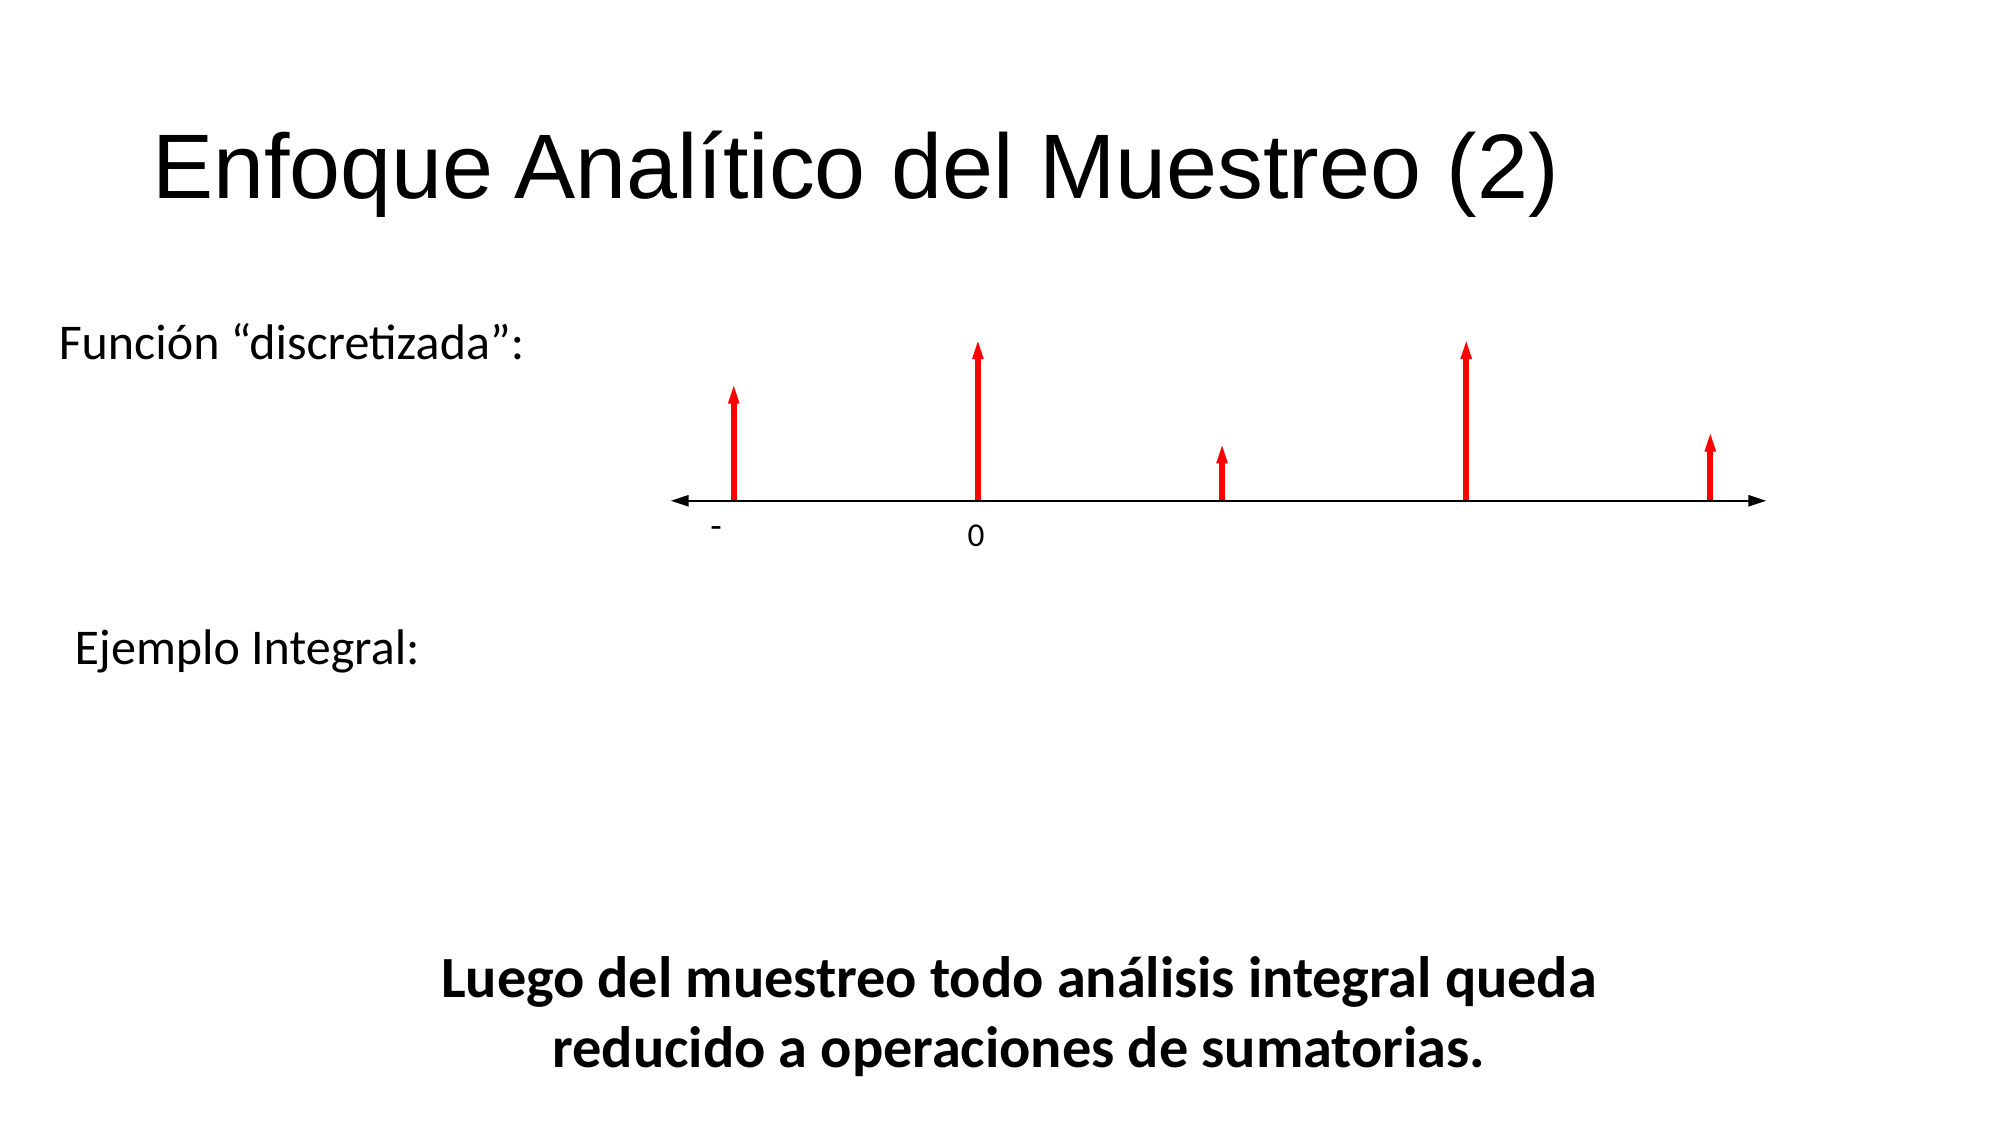

# Enfoque Analítico del Muestreo (2)
Función “discretizada”:
0
-
Ejemplo Integral:
Luego del muestreo todo análisis integral queda reducido a operaciones de sumatorias.